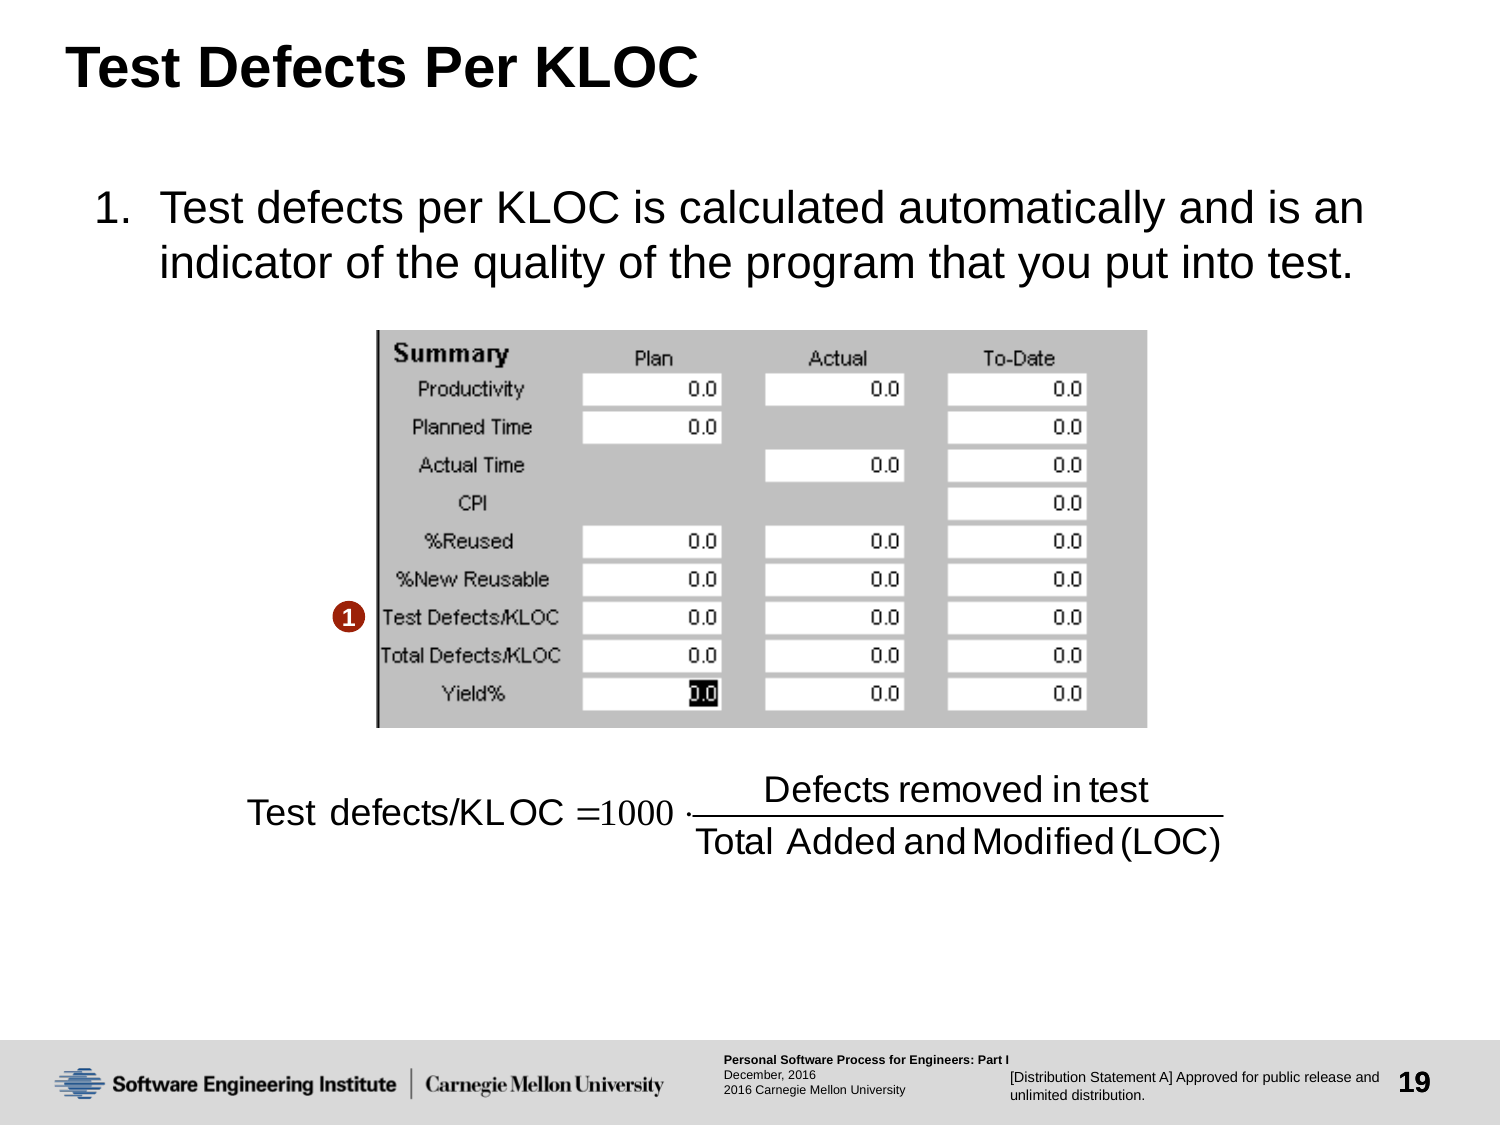

# Test Defects Per KLOC
Test defects per KLOC is calculated automatically and is an indicator of the quality of the program that you put into test.